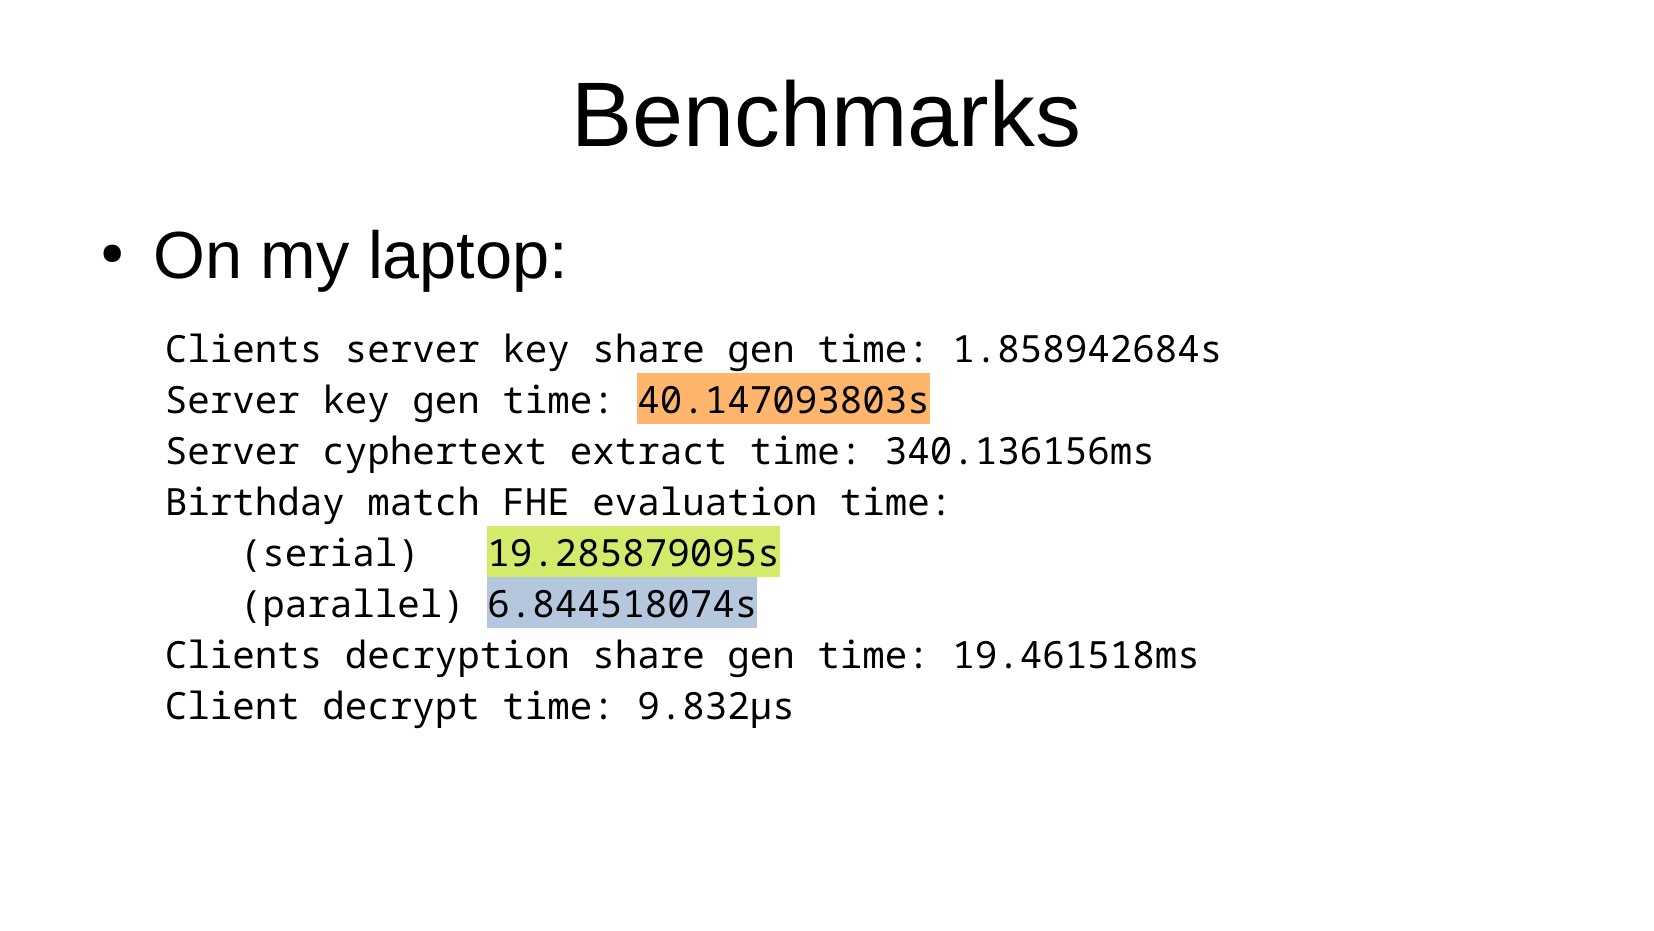

# Benchmarks
On my laptop:
Clients server key share gen time: 1.858942684s
Server key gen time: 40.147093803s
Server cyphertext extract time: 340.136156ms
Birthday match FHE evaluation time:
	(serial) 19.285879095s
	(parallel) 6.844518074s
Clients decryption share gen time: 19.461518ms
Client decrypt time: 9.832µs